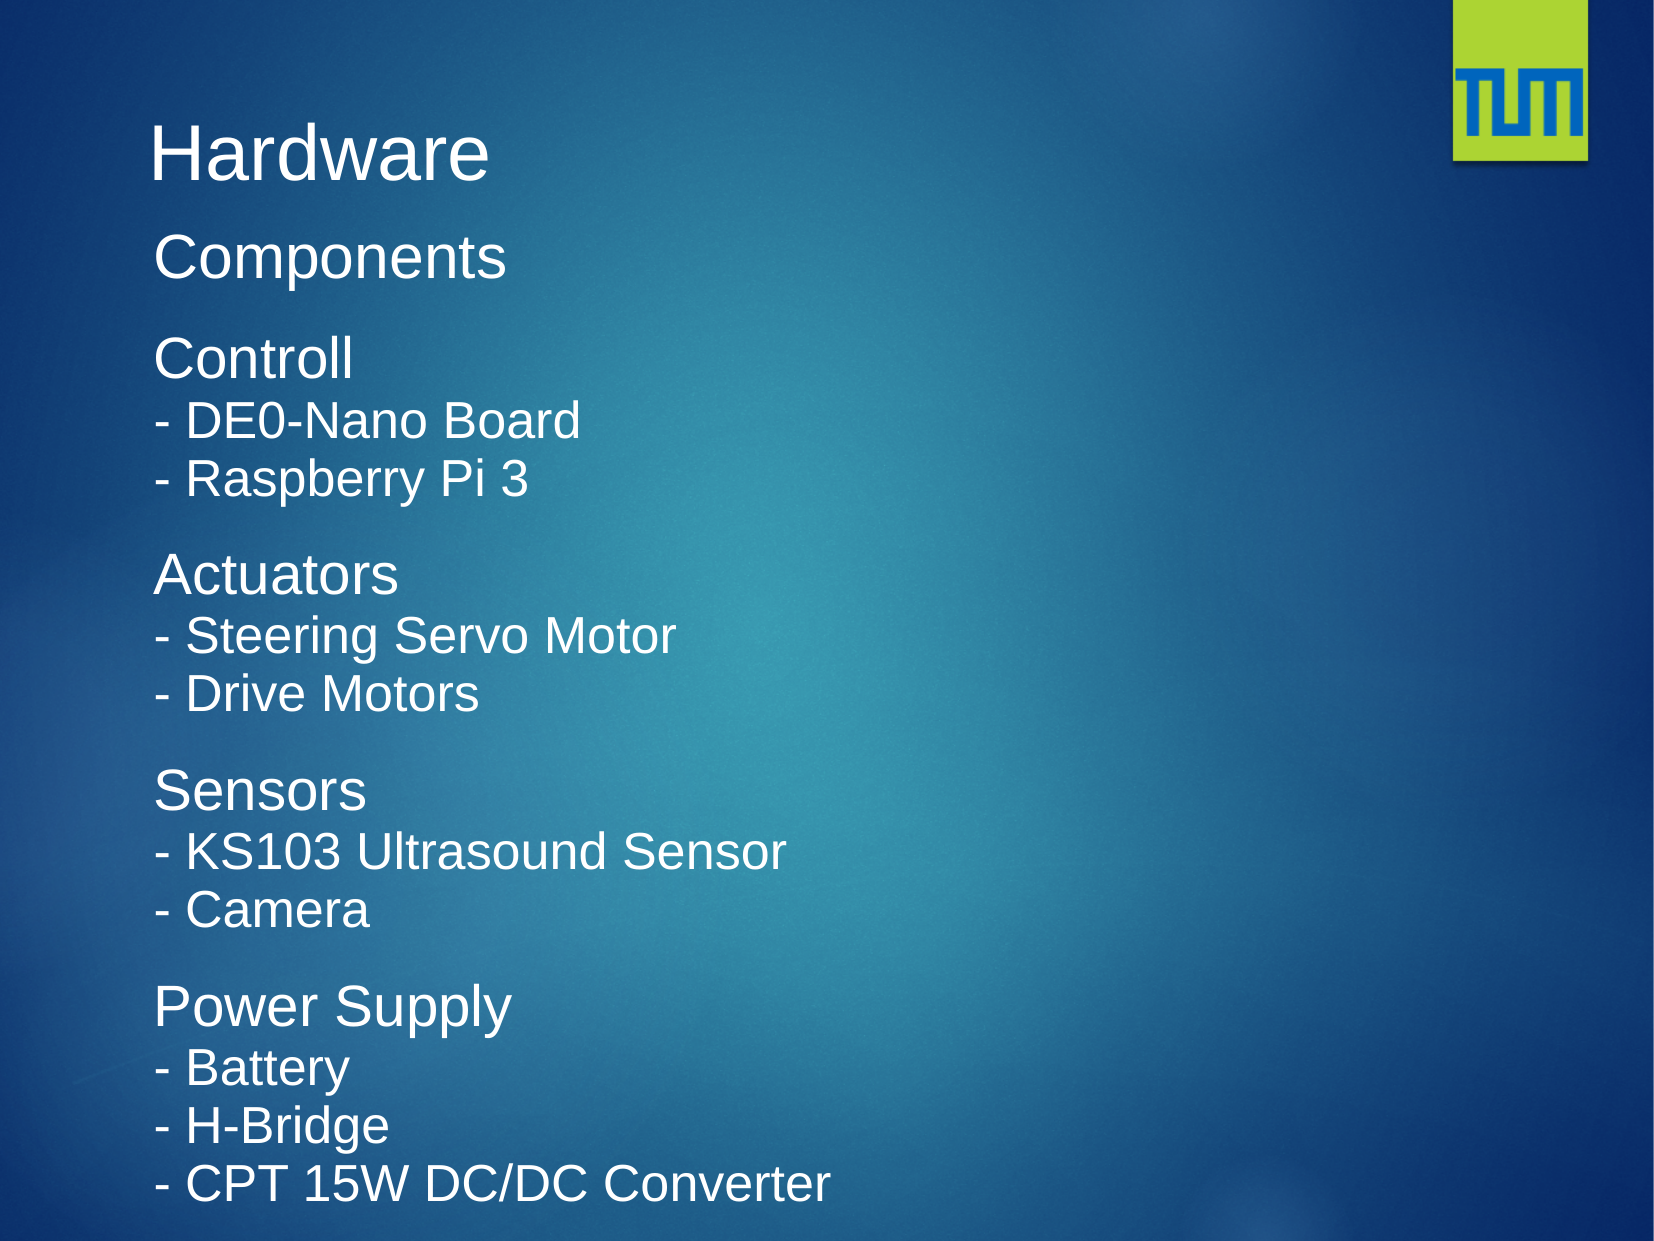

# Hardware
Components
Controll
- DE0-Nano Board
- Raspberry Pi 3
Actuators
- Steering Servo Motor
- Drive Motors
Sensors
- KS103 Ultrasound Sensor
- Camera
Power Supply
- Battery
- H-Bridge
- CPT 15W DC/DC Converter